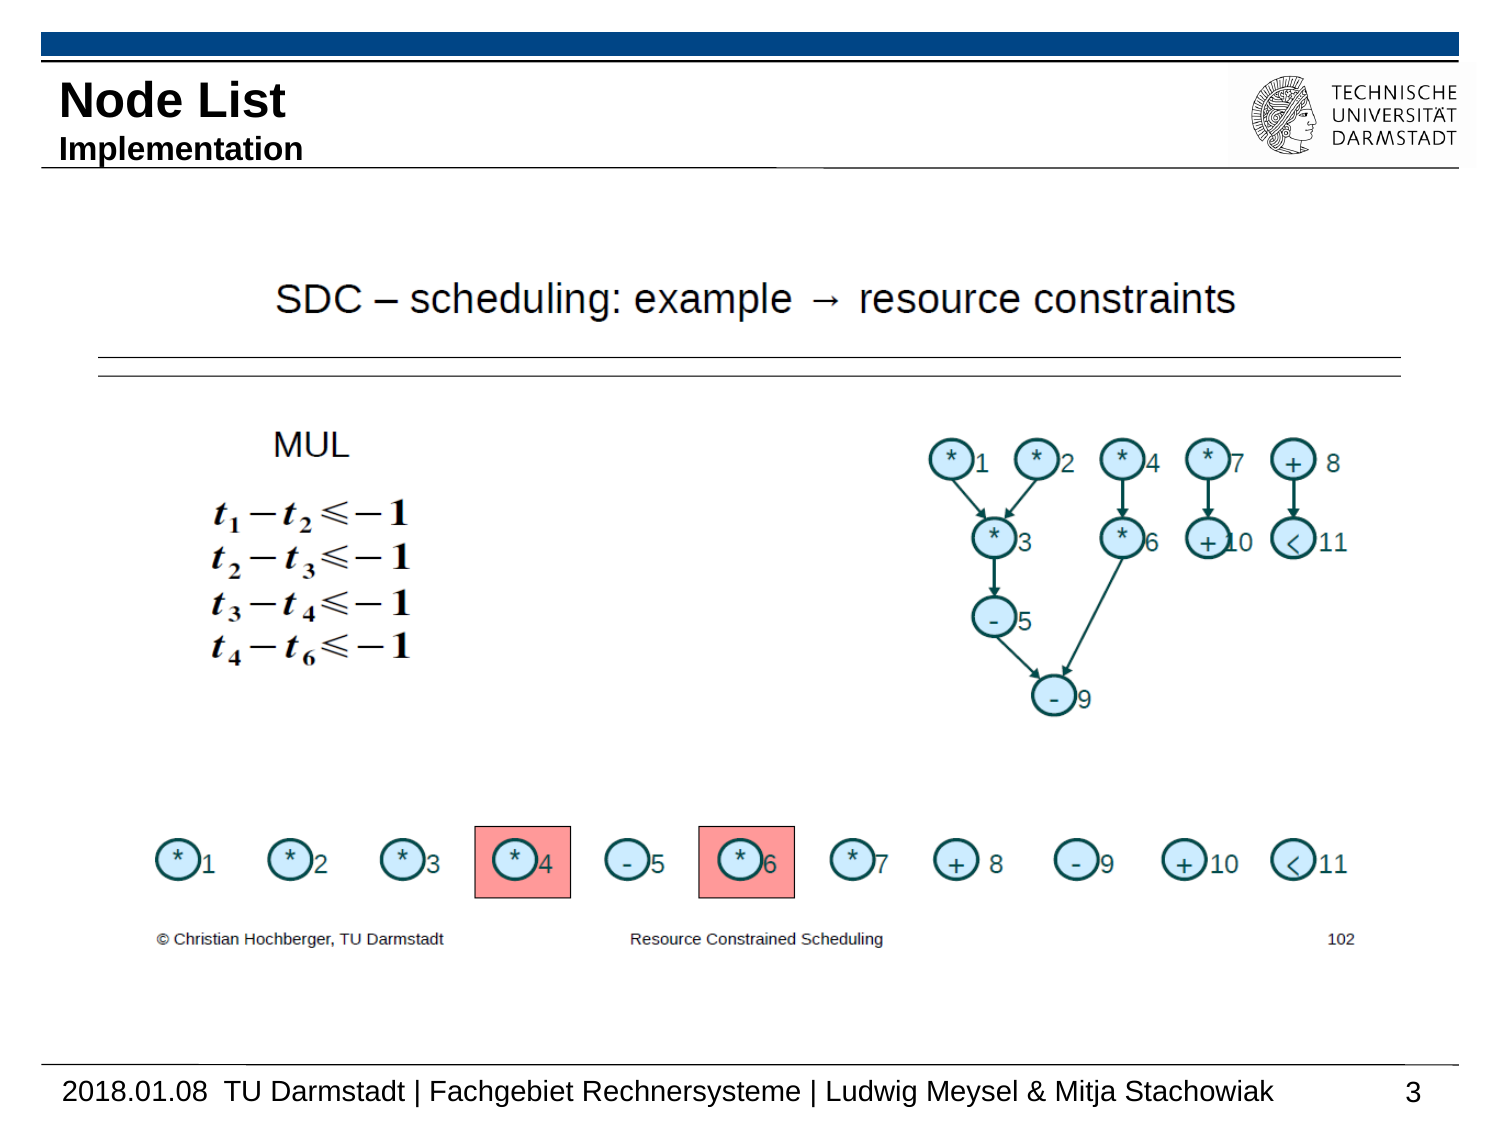

# Node List Implementation
TU Darmstadt | Fachgebiet Rechnersysteme | Ludwig Meysel & Mitja Stachowiak